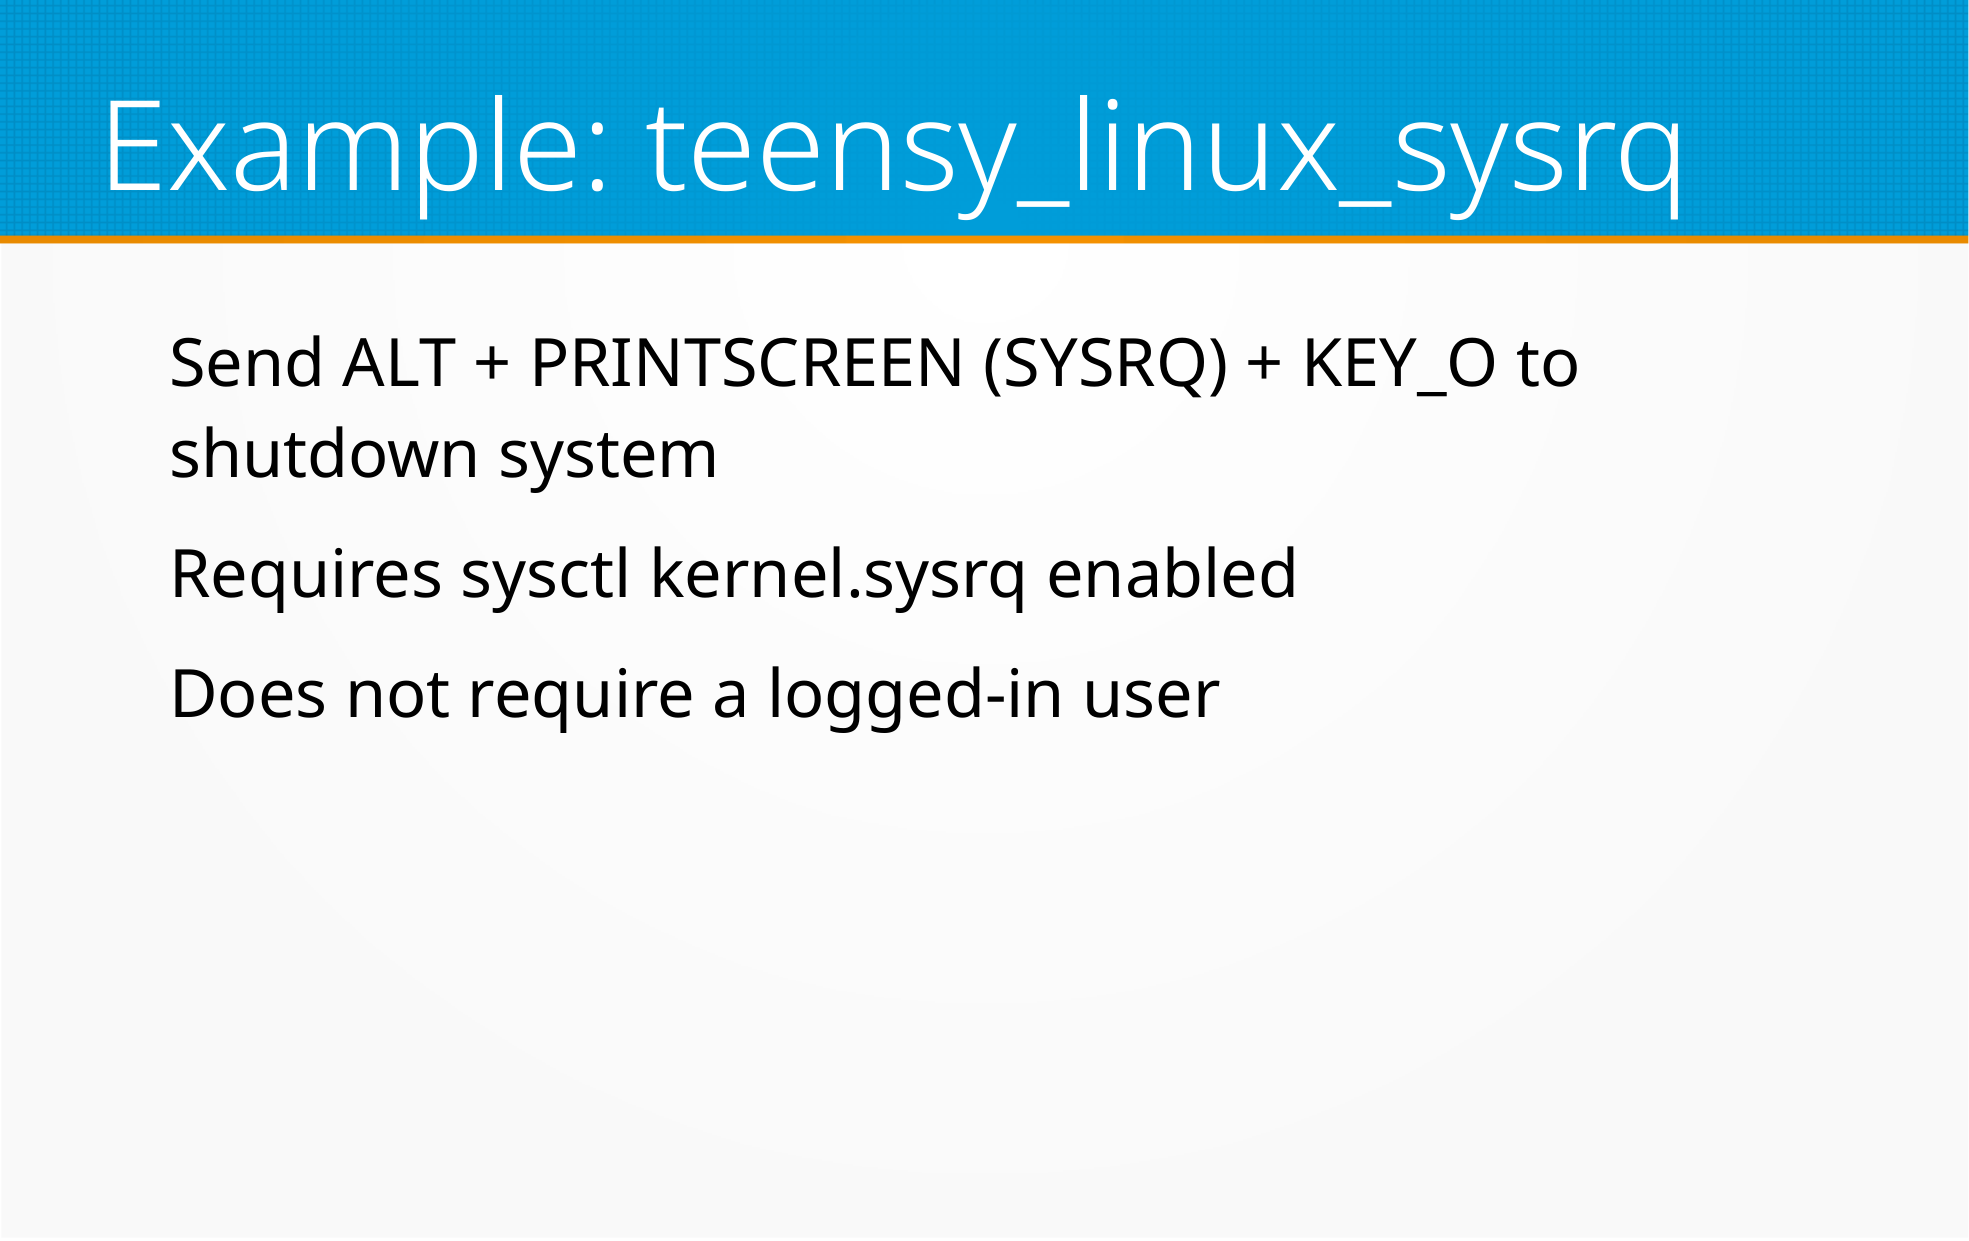

# Example: teensy_linux_sysrq
Send ALT + PRINTSCREEN (SYSRQ) + KEY_O to shutdown system
Requires sysctl kernel.sysrq enabled
Does not require a logged-in user